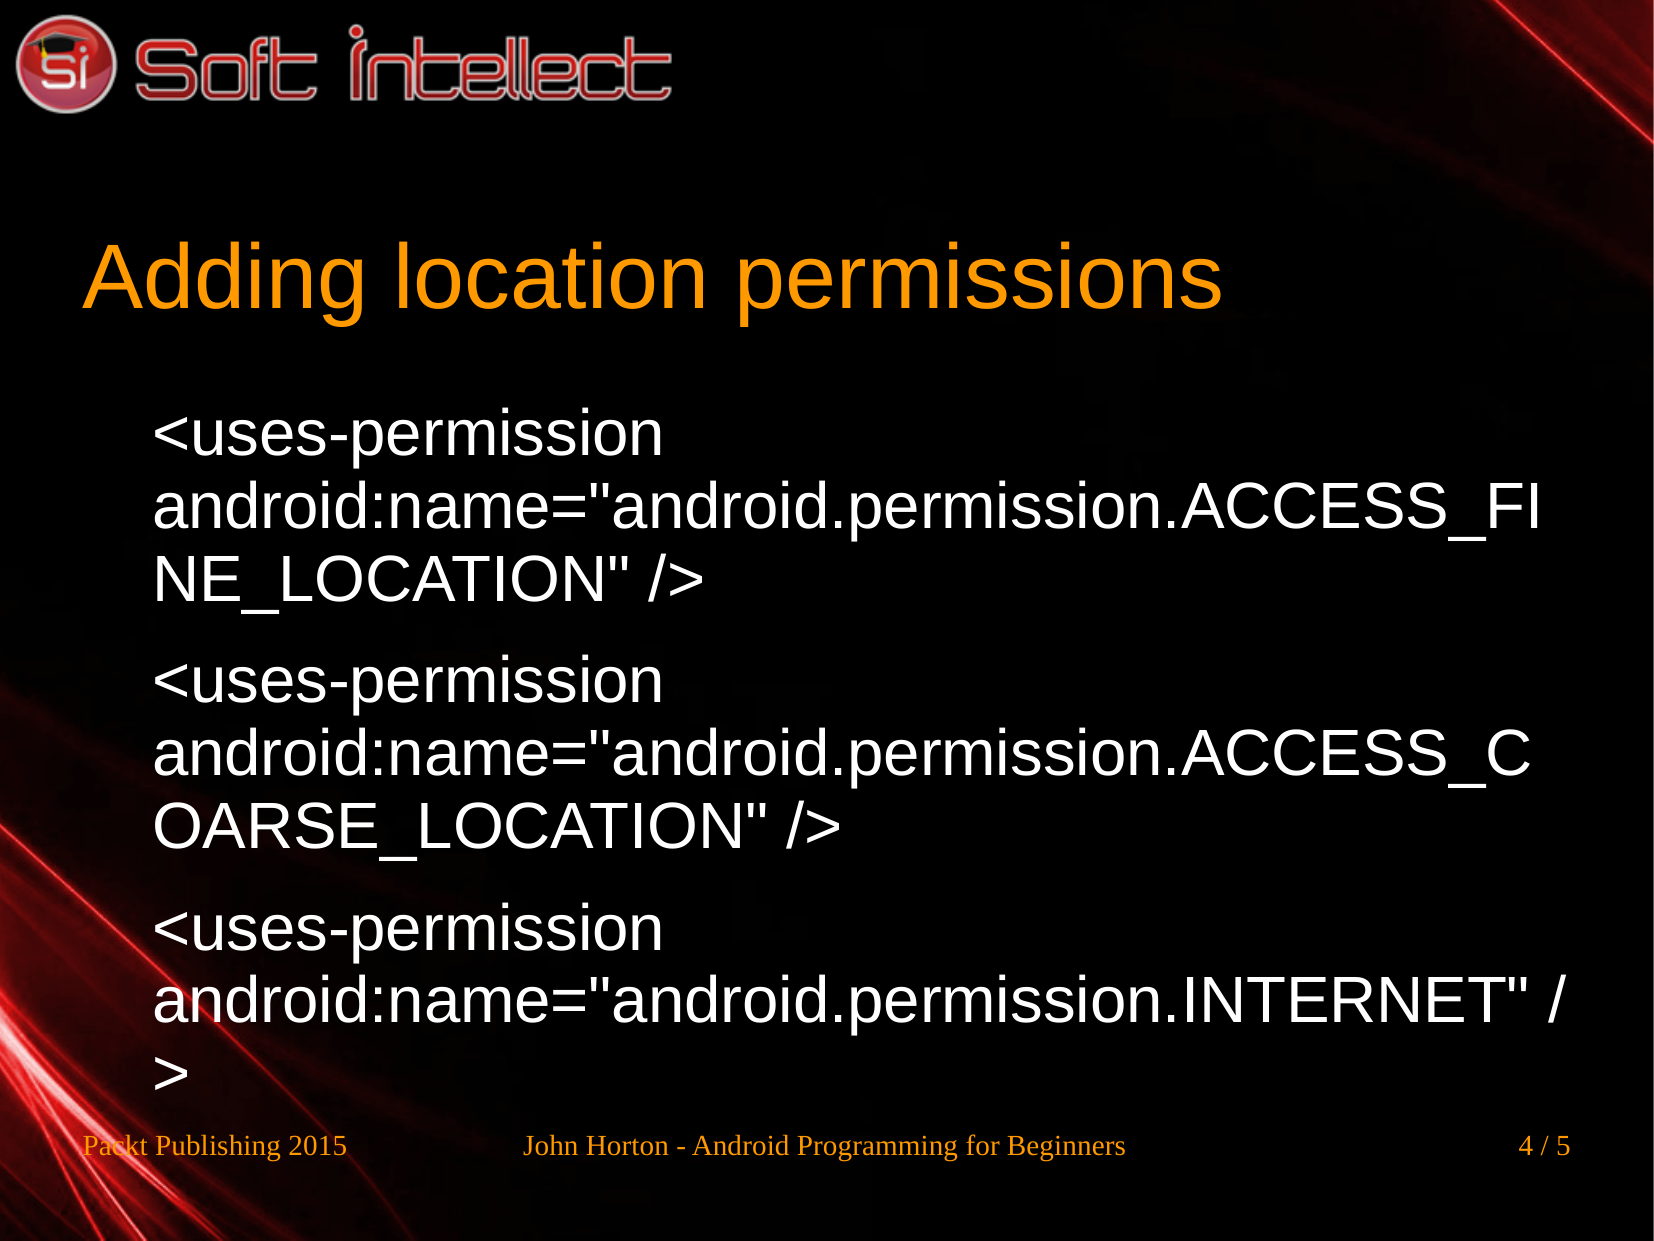

# Adding location permissions
<uses-permission android:name="android.permission.ACCESS_FINE_LOCATION" />
<uses-permission android:name="android.permission.ACCESS_COARSE_LOCATION" />
<uses-permission android:name="android.permission.INTERNET" />
Packt Publishing 2015
John Horton - Android Programming for Beginners
4